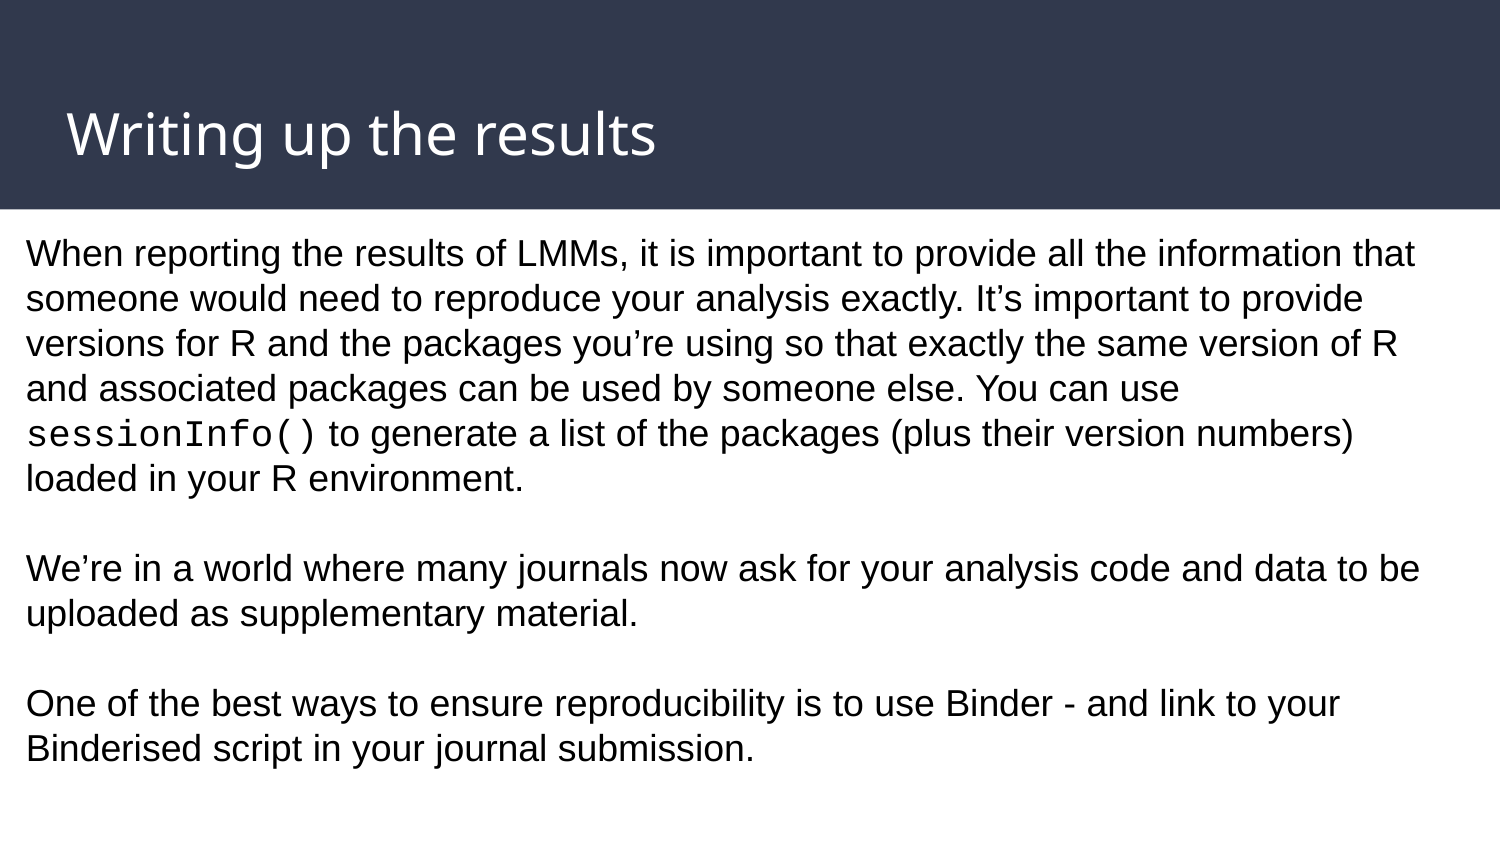

# Writing up the results
When reporting the results of LMMs, it is important to provide all the information that someone would need to reproduce your analysis exactly. It’s important to provide versions for R and the packages you’re using so that exactly the same version of R and associated packages can be used by someone else. You can use sessionInfo() to generate a list of the packages (plus their version numbers) loaded in your R environment.
We’re in a world where many journals now ask for your analysis code and data to be uploaded as supplementary material.
One of the best ways to ensure reproducibility is to use Binder - and link to your Binderised script in your journal submission.